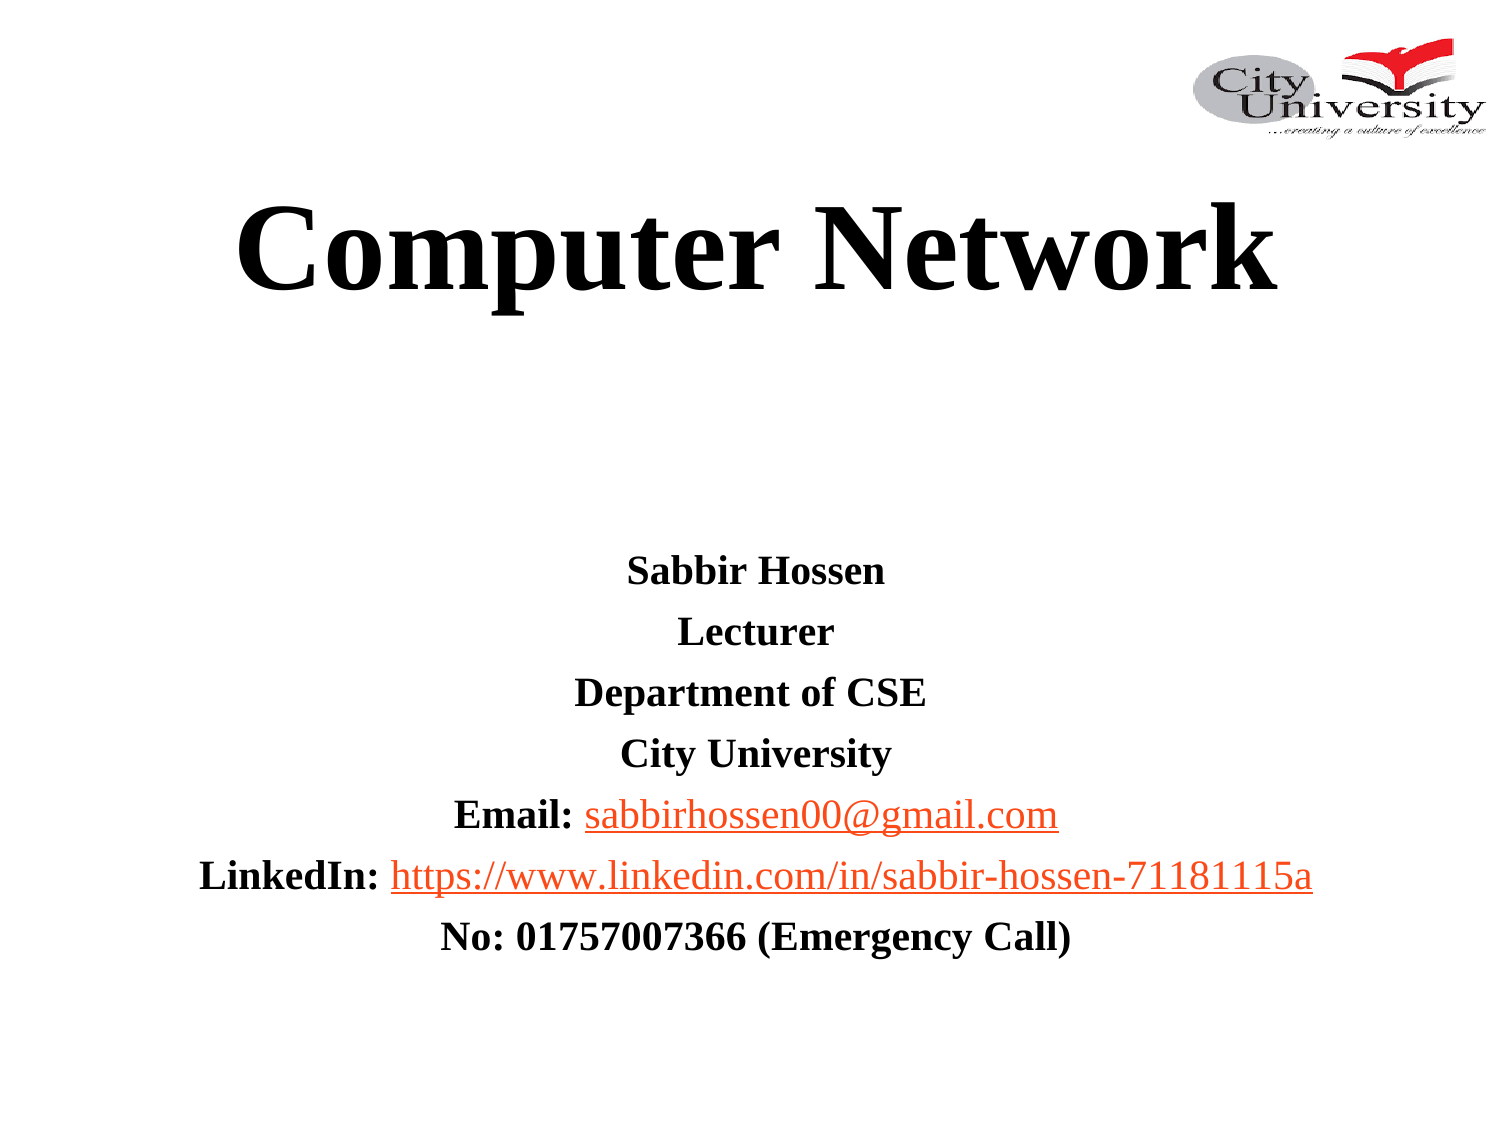

# Computer Network
Sabbir Hossen
Lecturer
Department of CSE
City University
Email: sabbirhossen00@gmail.com
LinkedIn: https://www.linkedin.com/in/sabbir-hossen-71181115a
No: 01757007366 (Emergency Call)